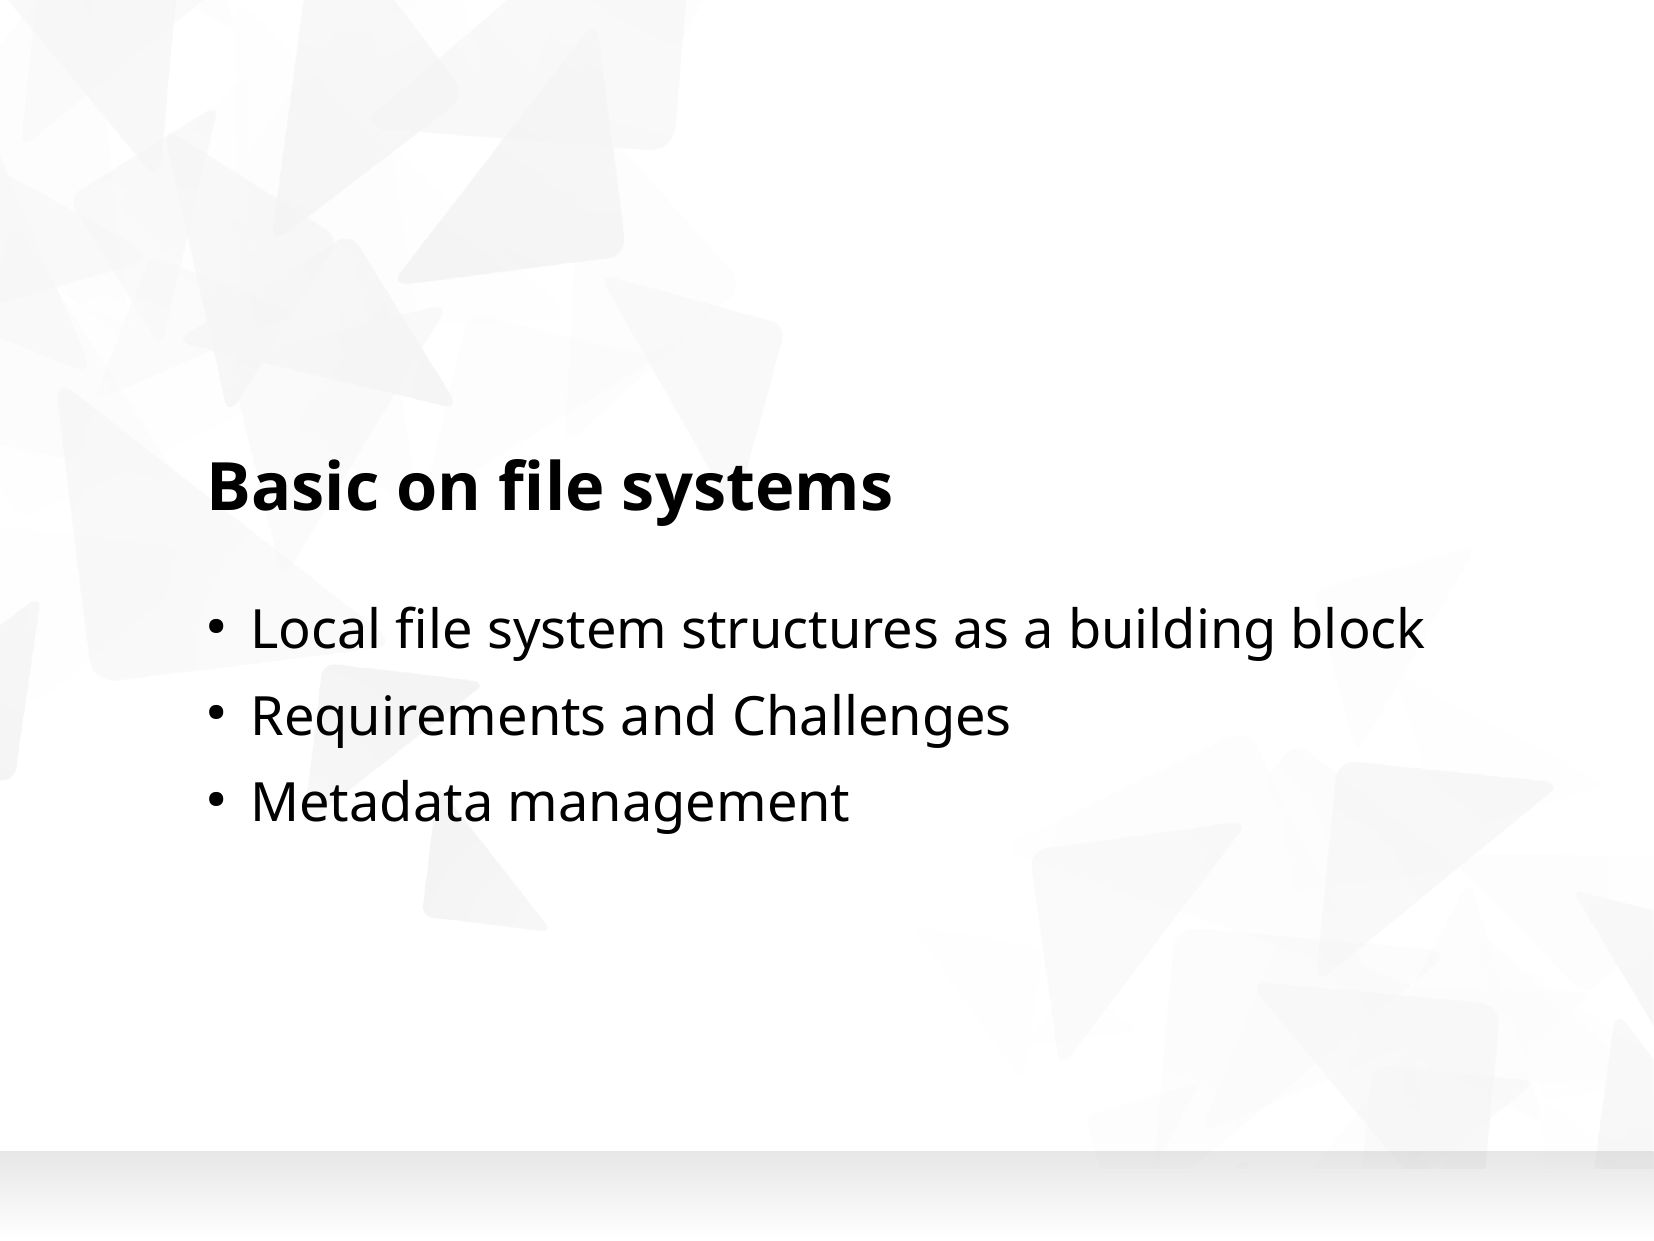

# Basic on file systems
Local file system structures as a building block
Requirements and Challenges
Metadata management